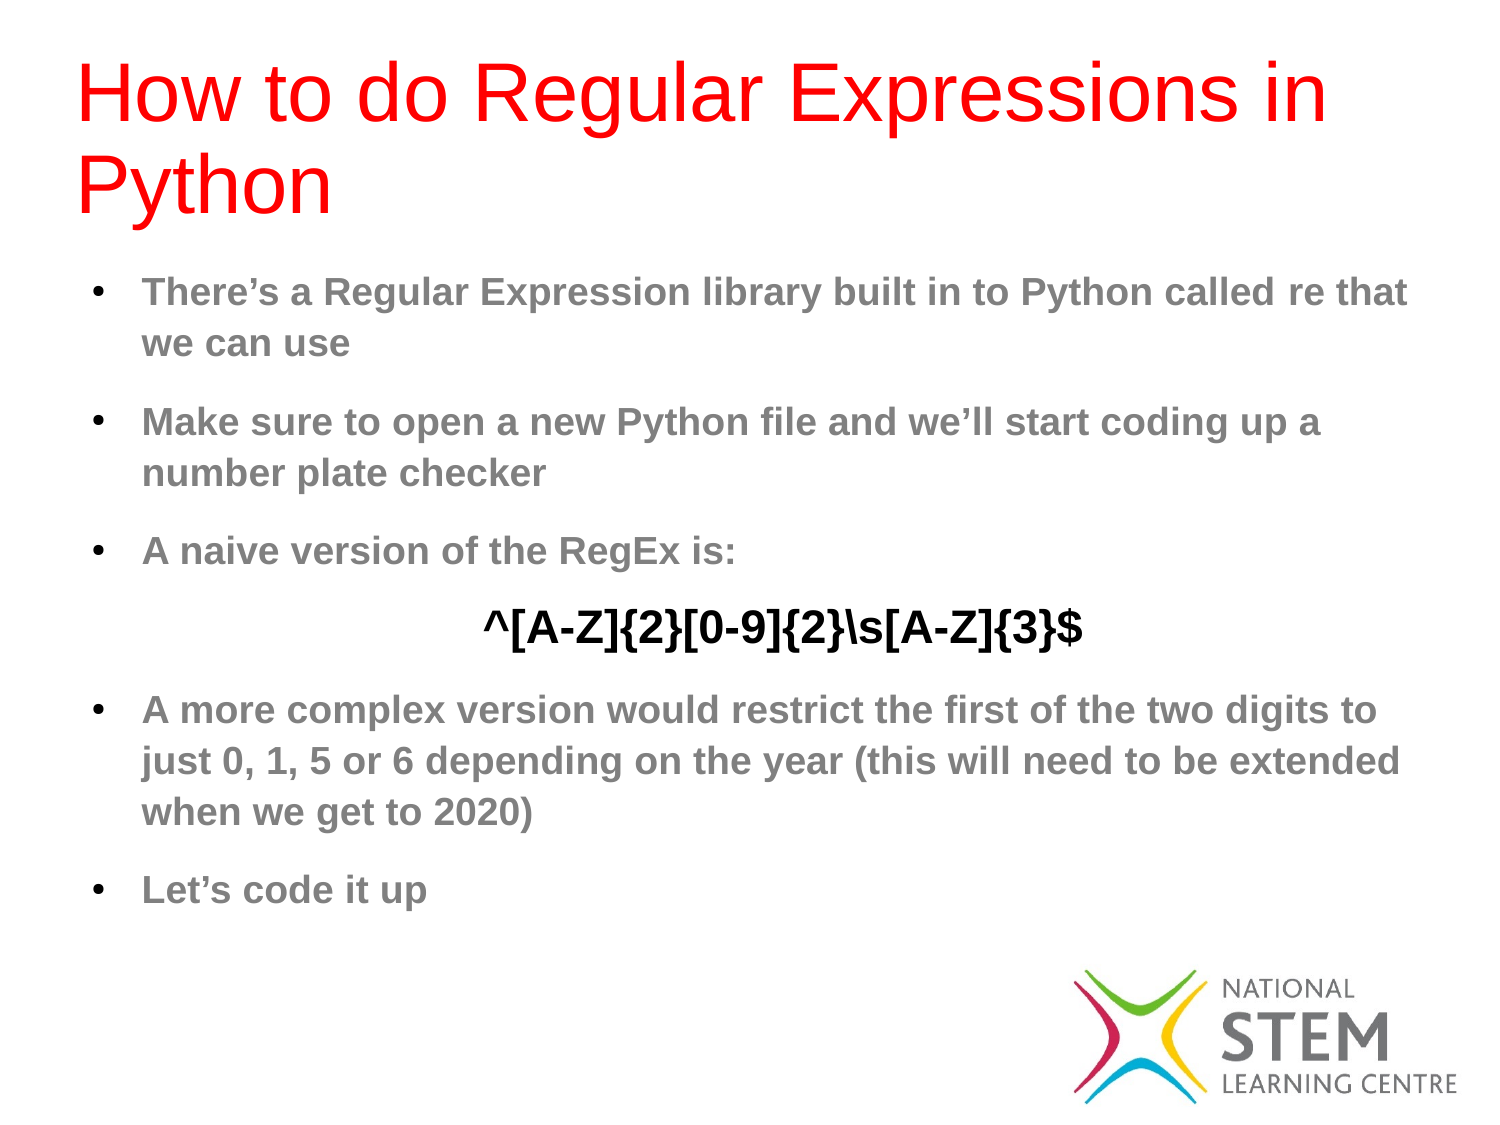

# How to do Regular Expressions in Python
There’s a Regular Expression library built in to Python called re that we can use
Make sure to open a new Python file and we’ll start coding up a number plate checker
A naive version of the RegEx is:
^[A-Z]{2}[0-9]{2}\s[A-Z]{3}$
A more complex version would restrict the first of the two digits to just 0, 1, 5 or 6 depending on the year (this will need to be extended when we get to 2020)
Let’s code it up